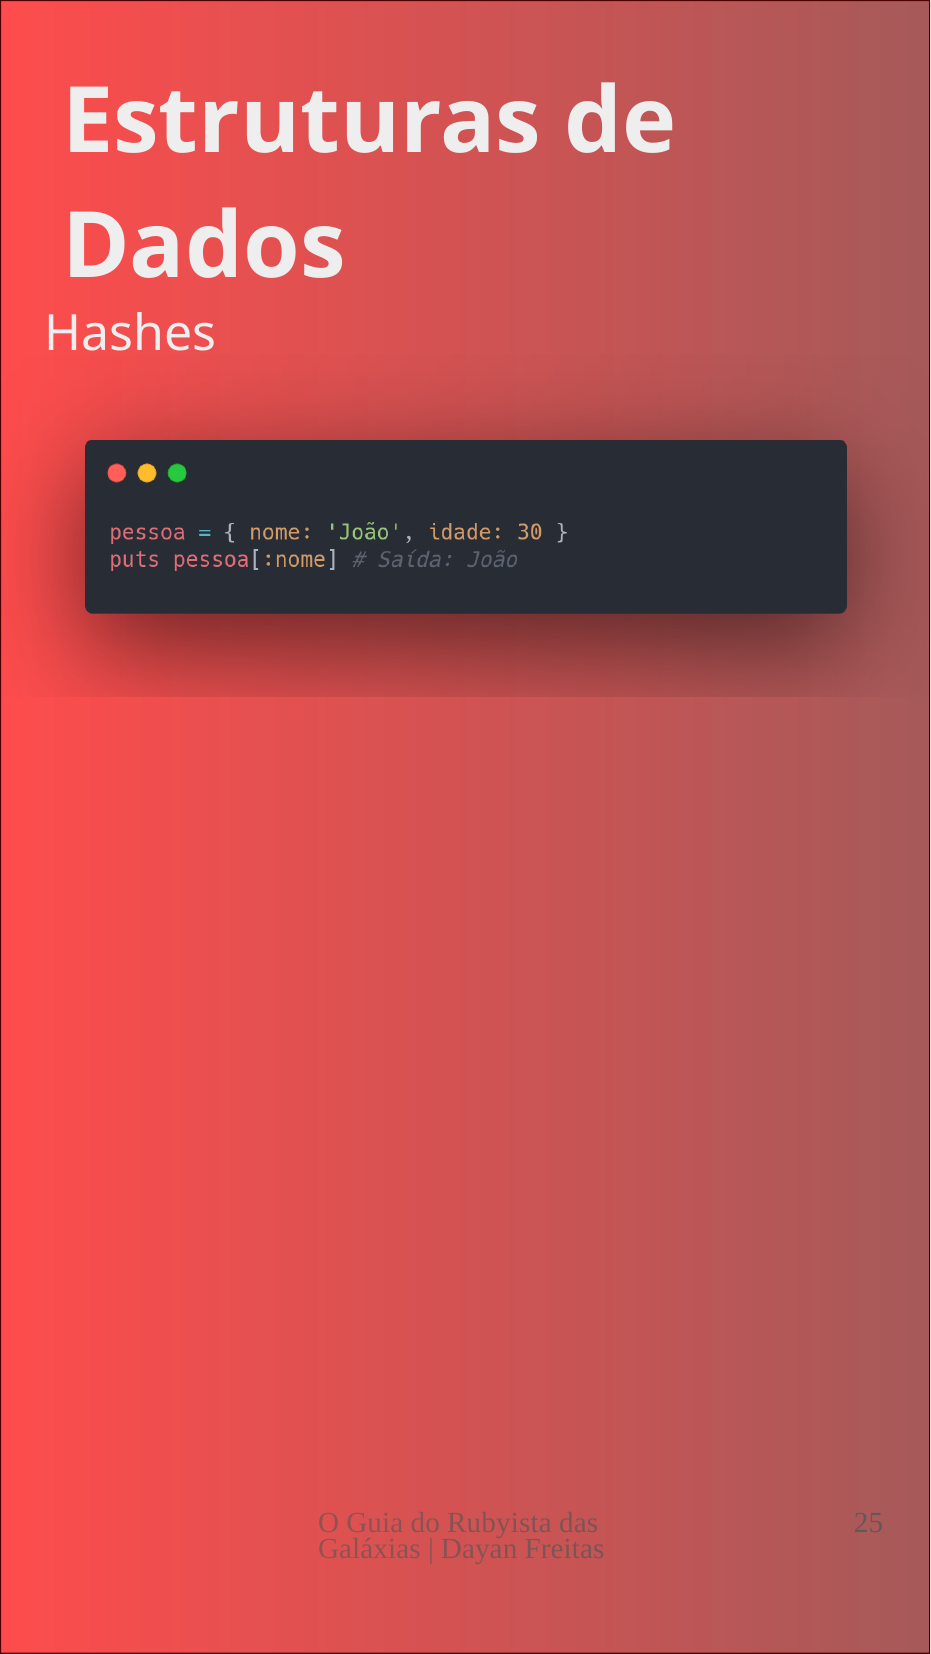

Estruturas de Dados
Hashes
O Guia do Rubyista das Galáxias | Dayan Freitas
25